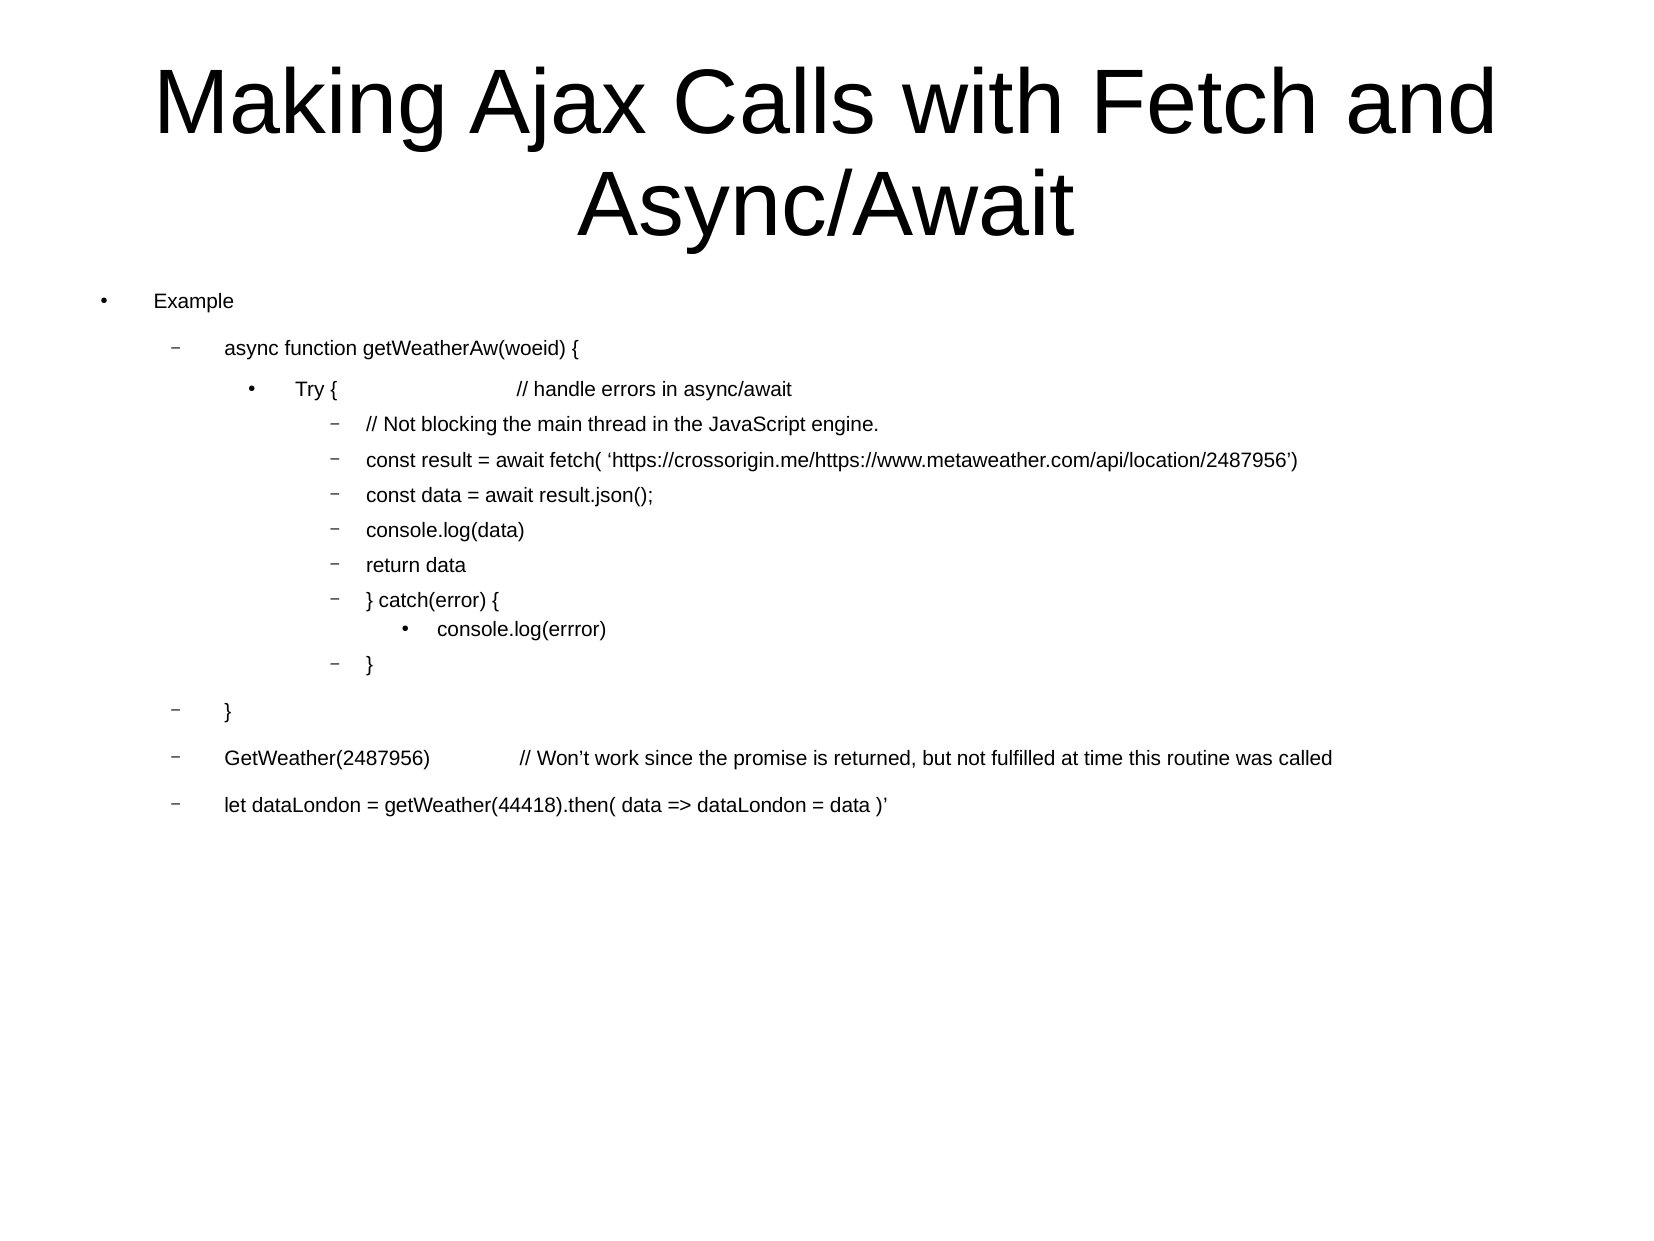

# Making Ajax Calls with Fetch and Async/Await
Example
async function getWeatherAw(woeid) {
Try {			// handle errors in async/await
// Not blocking the main thread in the JavaScript engine.
const result = await fetch( ‘https://crossorigin.me/https://www.metaweather.com/api/location/2487956’)
const data = await result.json();
console.log(data)
return data
} catch(error) {
console.log(errror)
}
}
GetWeather(2487956)		// Won’t work since the promise is returned, but not fulfilled at time this routine was called
let dataLondon = getWeather(44418).then( data => dataLondon = data )’